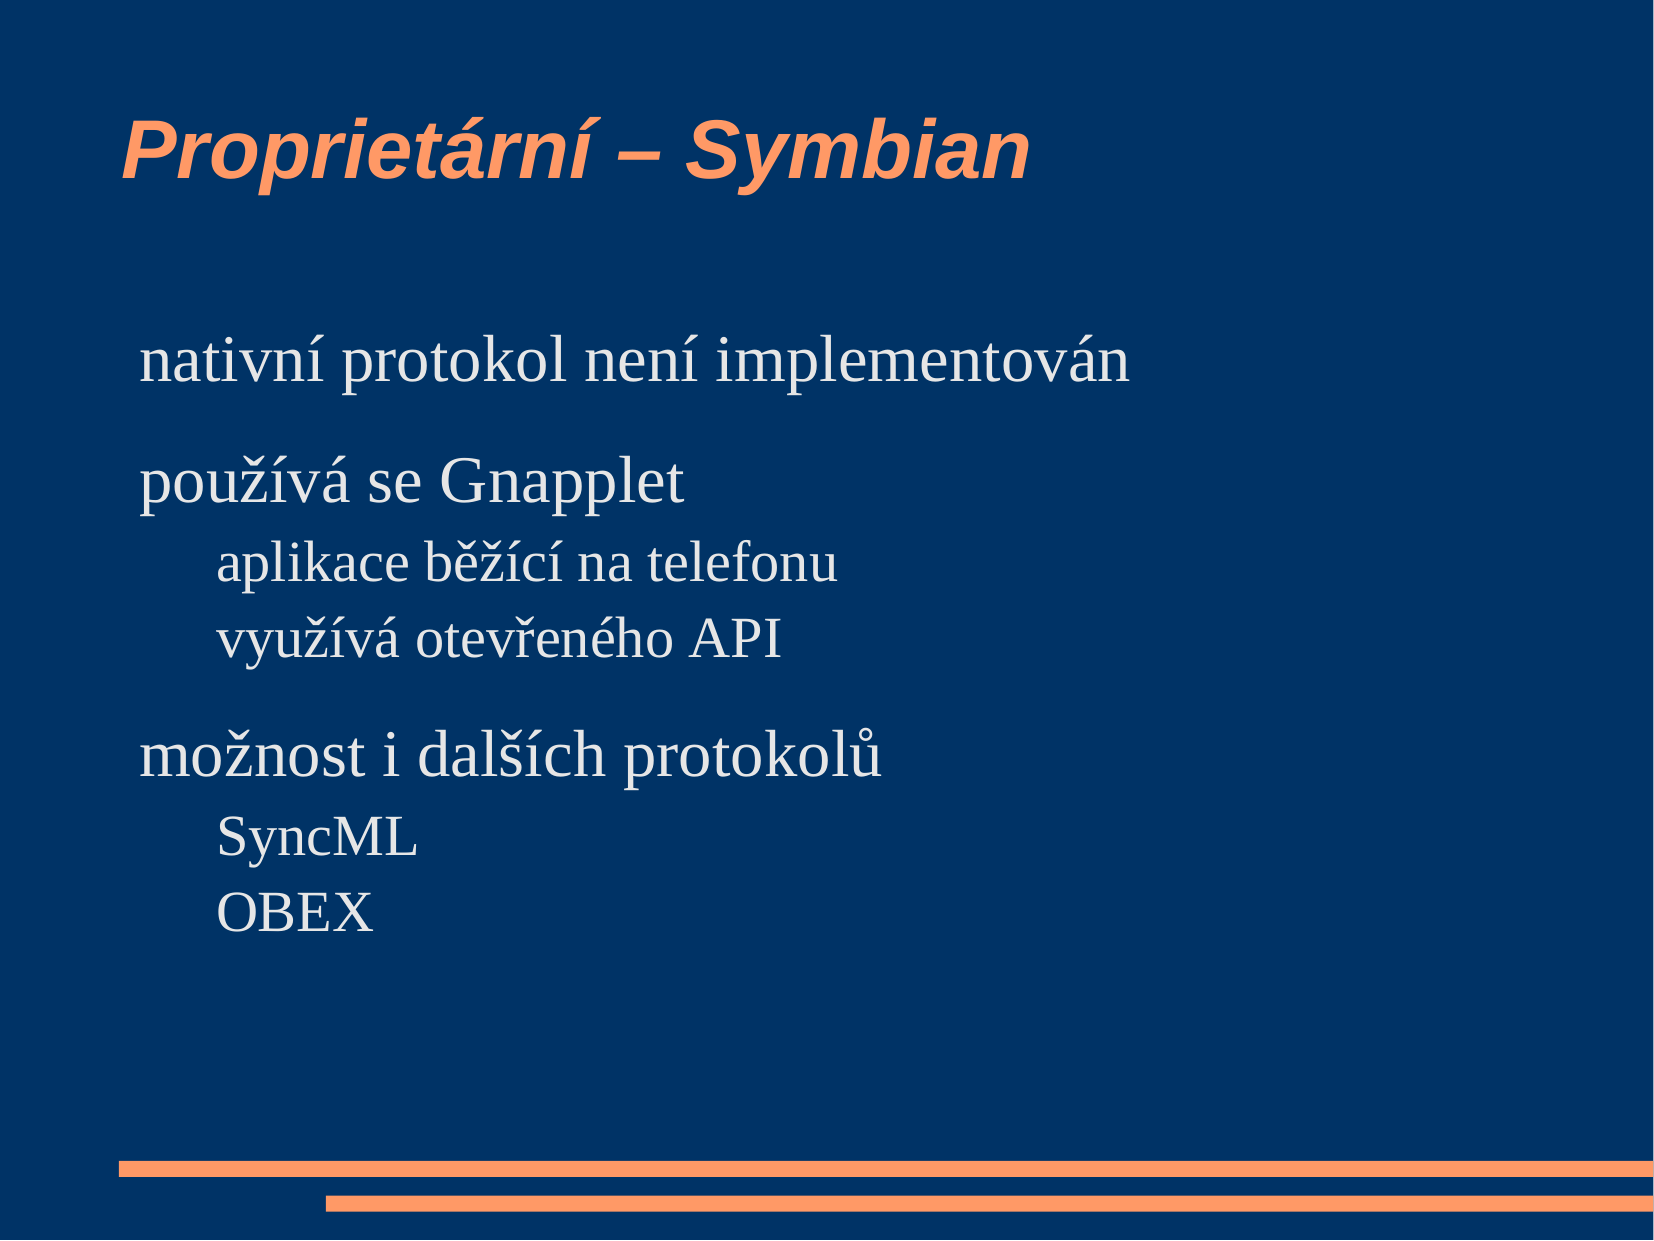

# Proprietární – Symbian
nativní protokol není implementován
používá se Gnapplet
aplikace běžící na telefonu
využívá otevřeného API
možnost i dalších protokolů
SyncML
OBEX